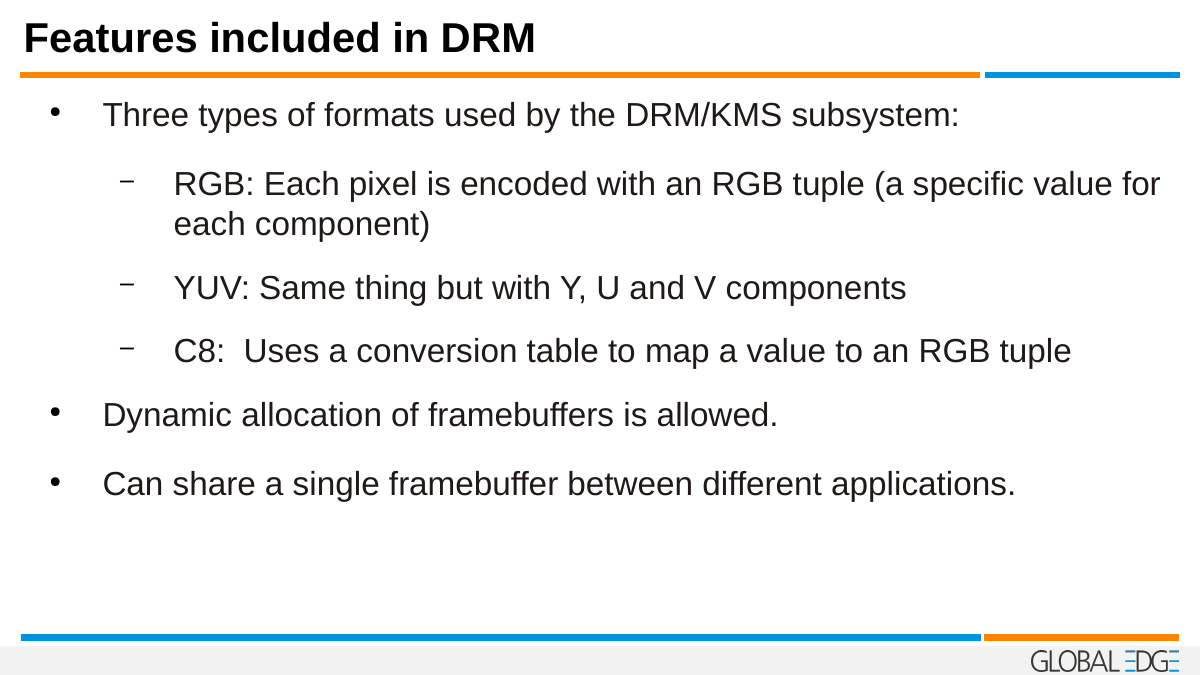

# Features included in DRM
Three types of formats used by the DRM/KMS subsystem:
RGB: Each pixel is encoded with an RGB tuple (a specific value for each component)
YUV: Same thing but with Y, U and V components
C8: Uses a conversion table to map a value to an RGB tuple
Dynamic allocation of framebuffers is allowed.
Can share a single framebuffer between different applications.